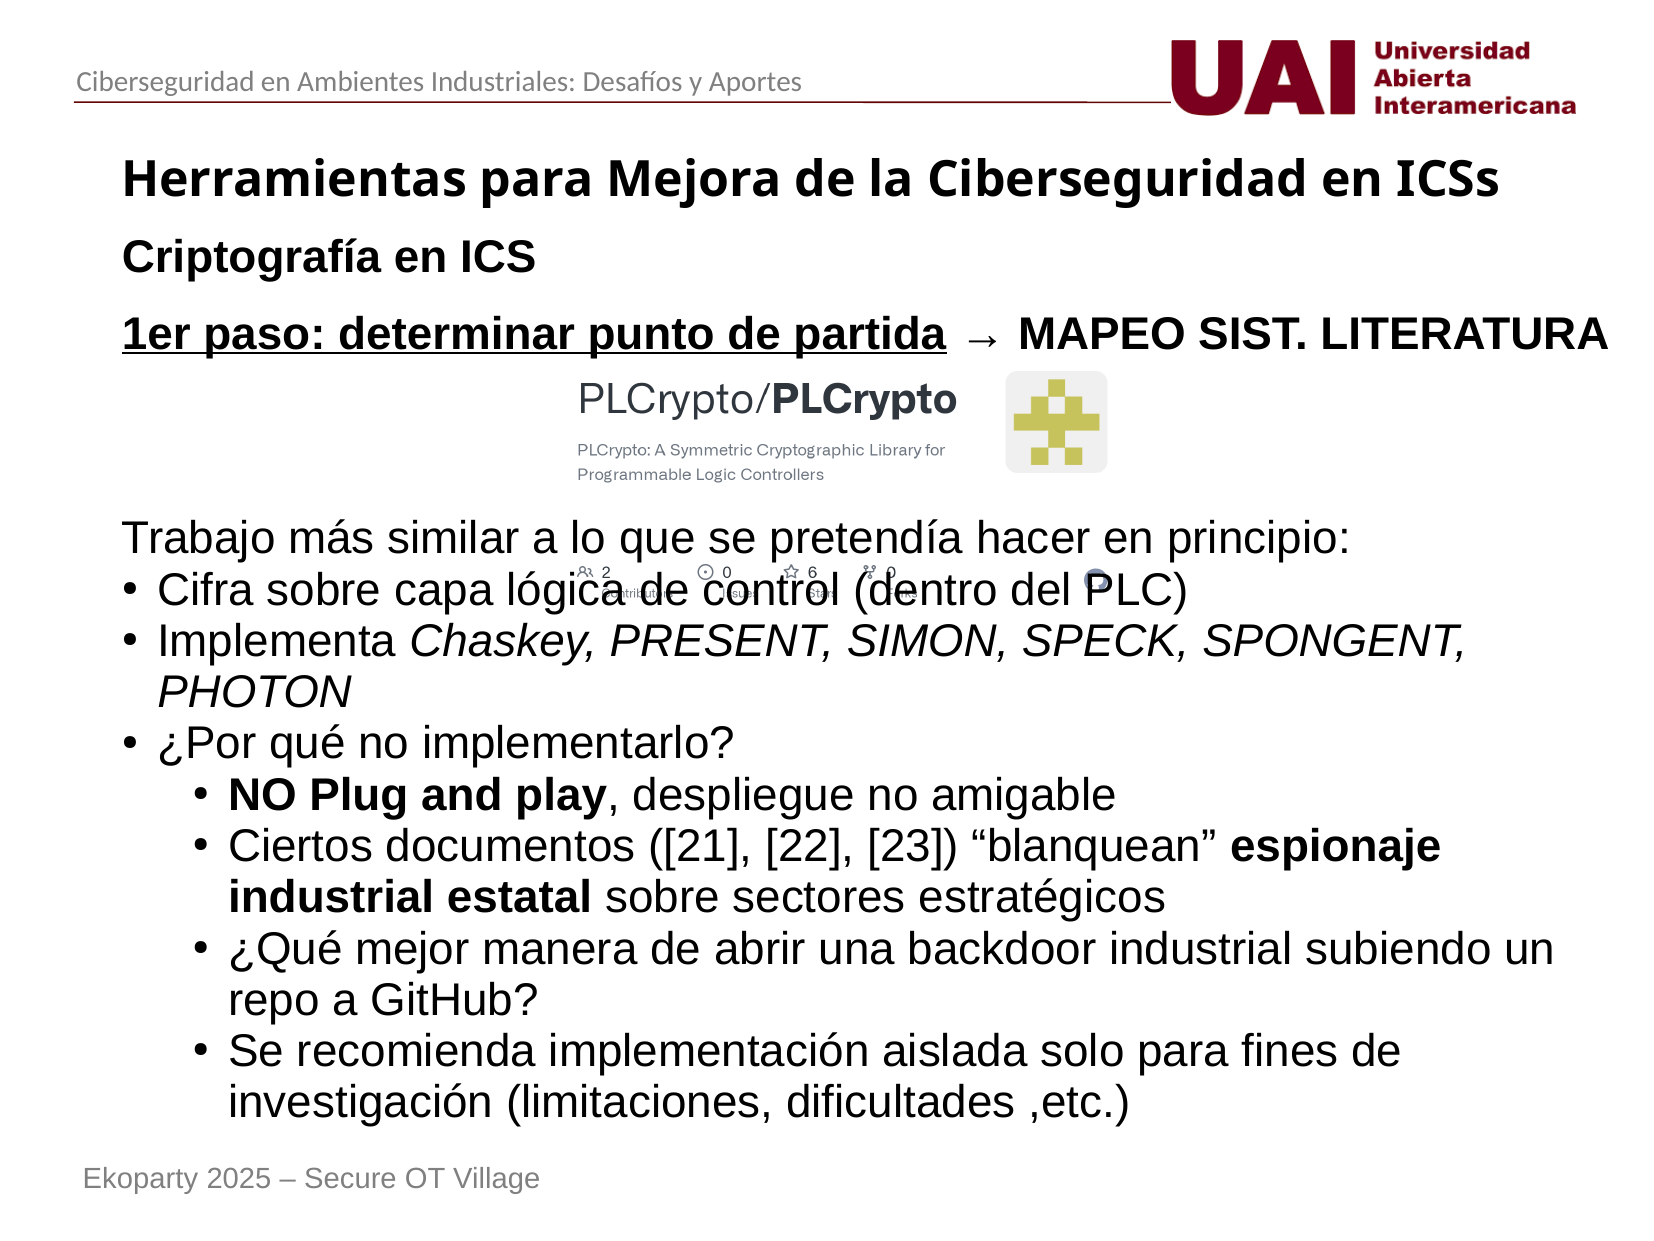

Herramientas para Mejora de la Ciberseguridad en ICSs
Criptografía en ICS
1er paso: determinar punto de partida → MAPEO SIST. LITERATURA
Trabajo más similar a lo que se pretendía hacer en principio:
Cifra sobre capa lógica de control (dentro del PLC)
Implementa Chaskey, PRESENT, SIMON, SPECK, SPONGENT, PHOTON
¿Por qué no implementarlo?
NO Plug and play, despliegue no amigable
Ciertos documentos ([21], [22], [23]) “blanquean” espionaje industrial estatal sobre sectores estratégicos
¿Qué mejor manera de abrir una backdoor industrial subiendo un repo a GitHub?
Se recomienda implementación aislada solo para fines de investigación (limitaciones, dificultades ,etc.)